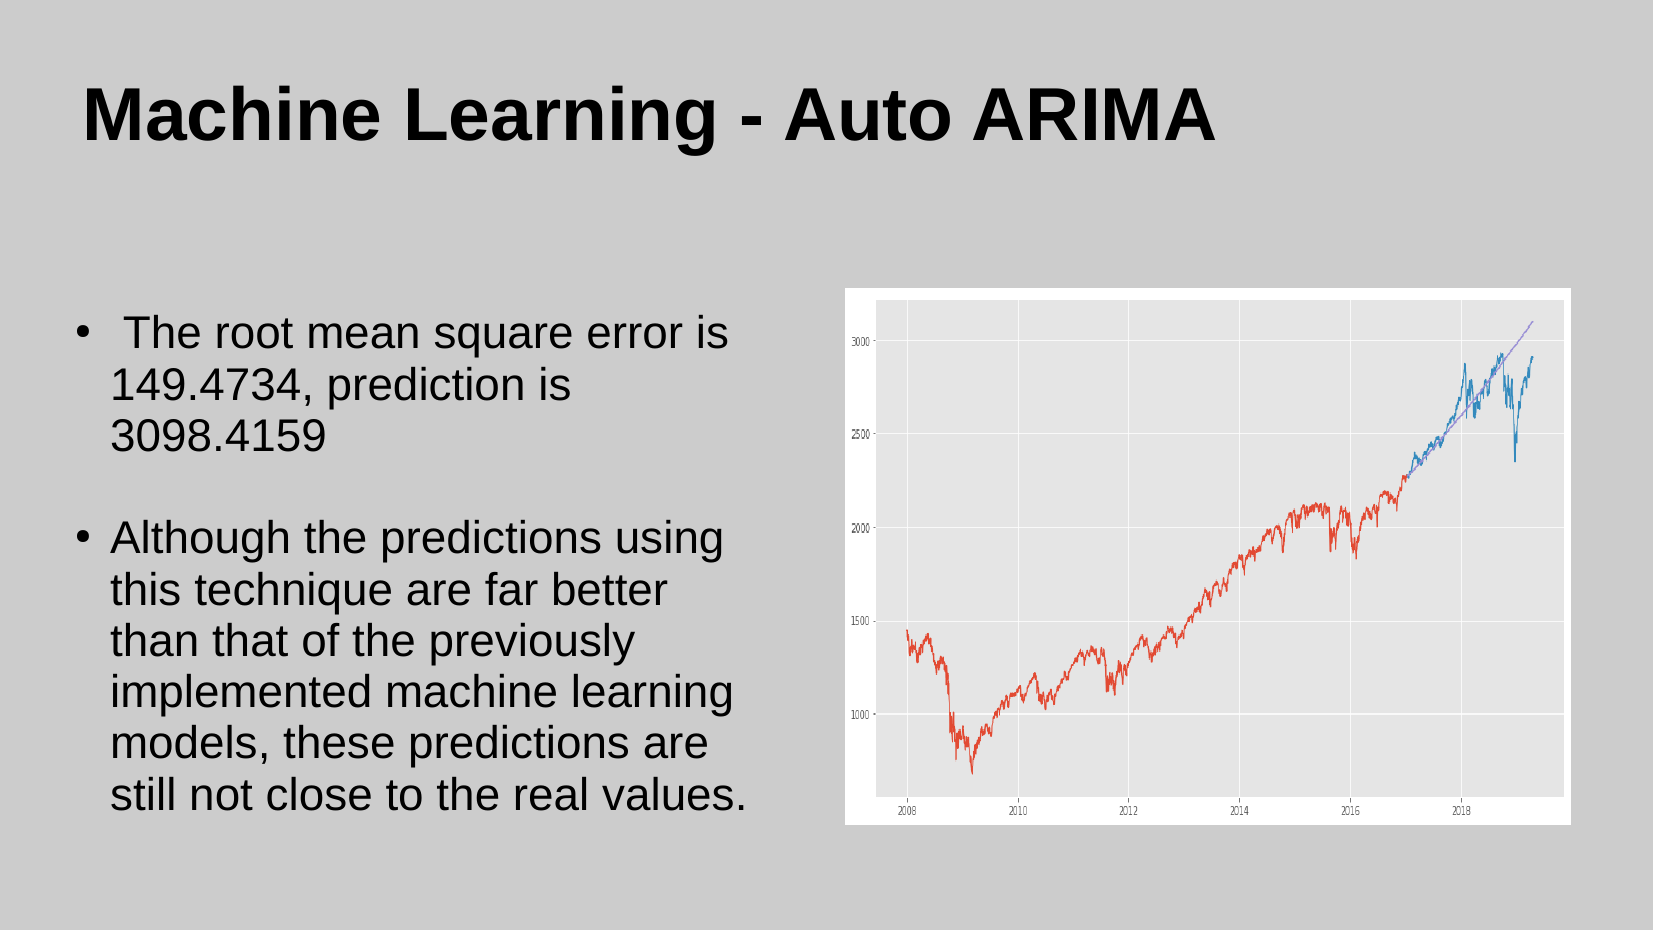

# Machine Learning - Auto ARIMA
 The root mean square error is 149.4734, prediction is 3098.4159
Although the predictions using this technique are far better than that of the previously implemented machine learning models, these predictions are still not close to the real values.